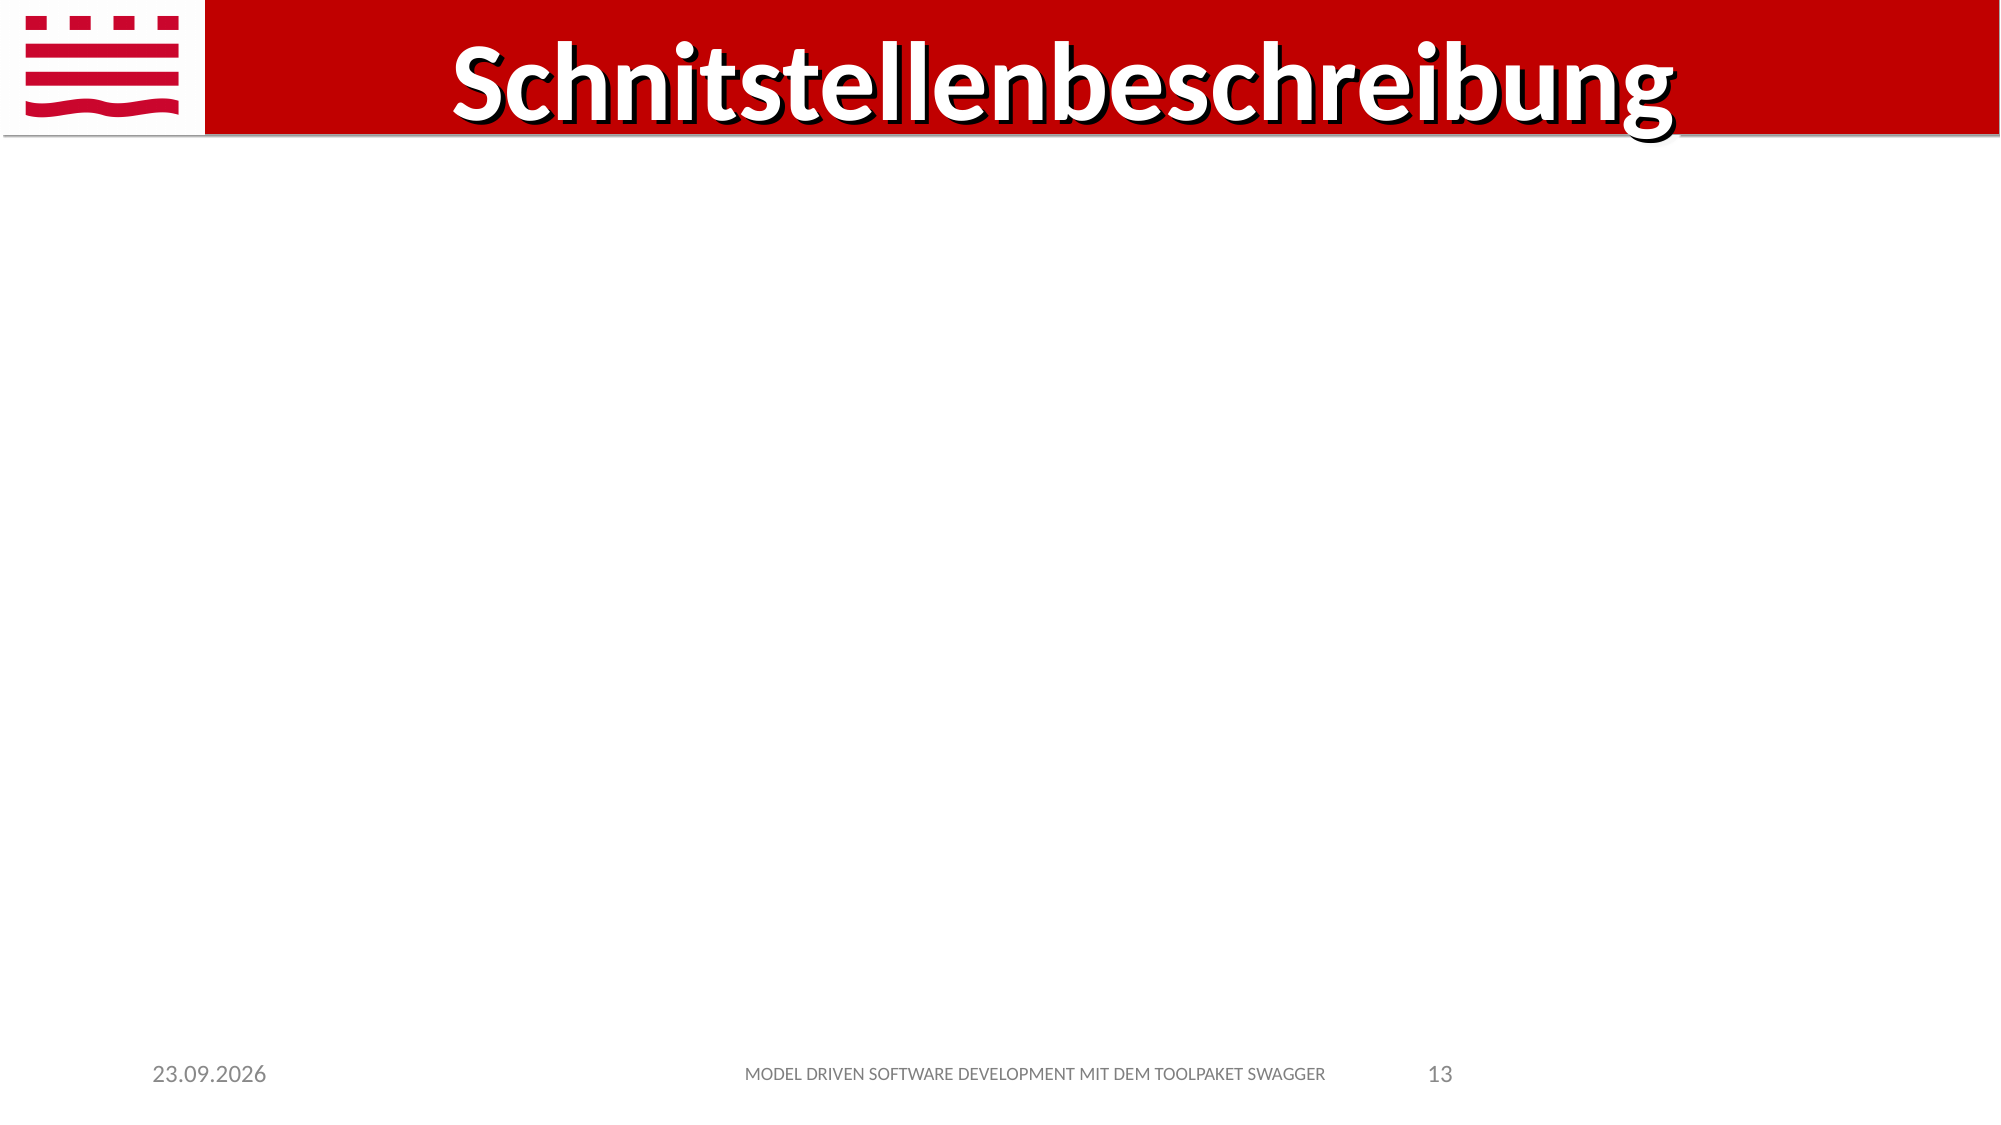

Schnitstellenbeschreibung
MODEL DRIVEN SOFTWARE DEVELOPMENT MIT DEM TOOLPAKET SWAGGER